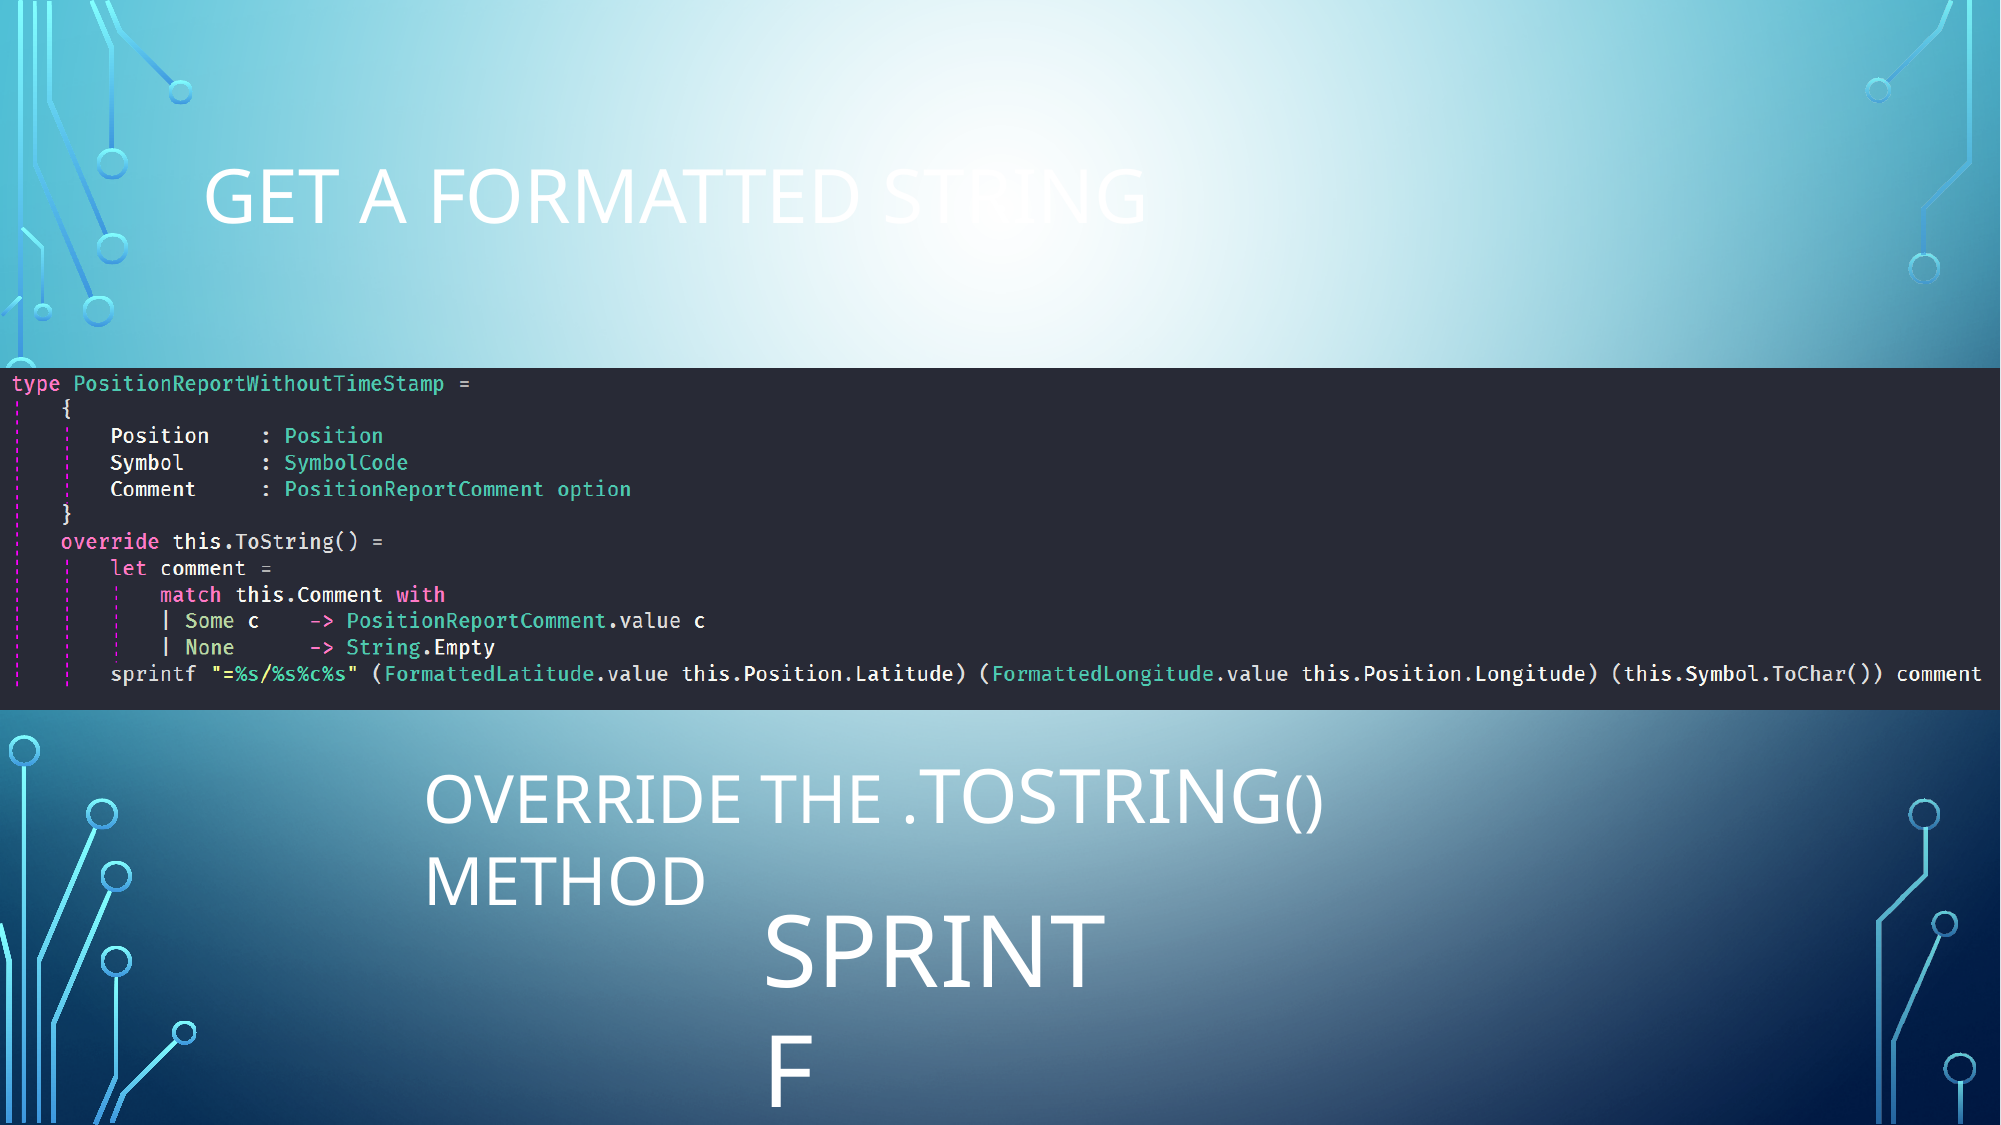

# Get a formatted string
OVERRIDE THE .TOSTRING() METHOD
SPRINTF